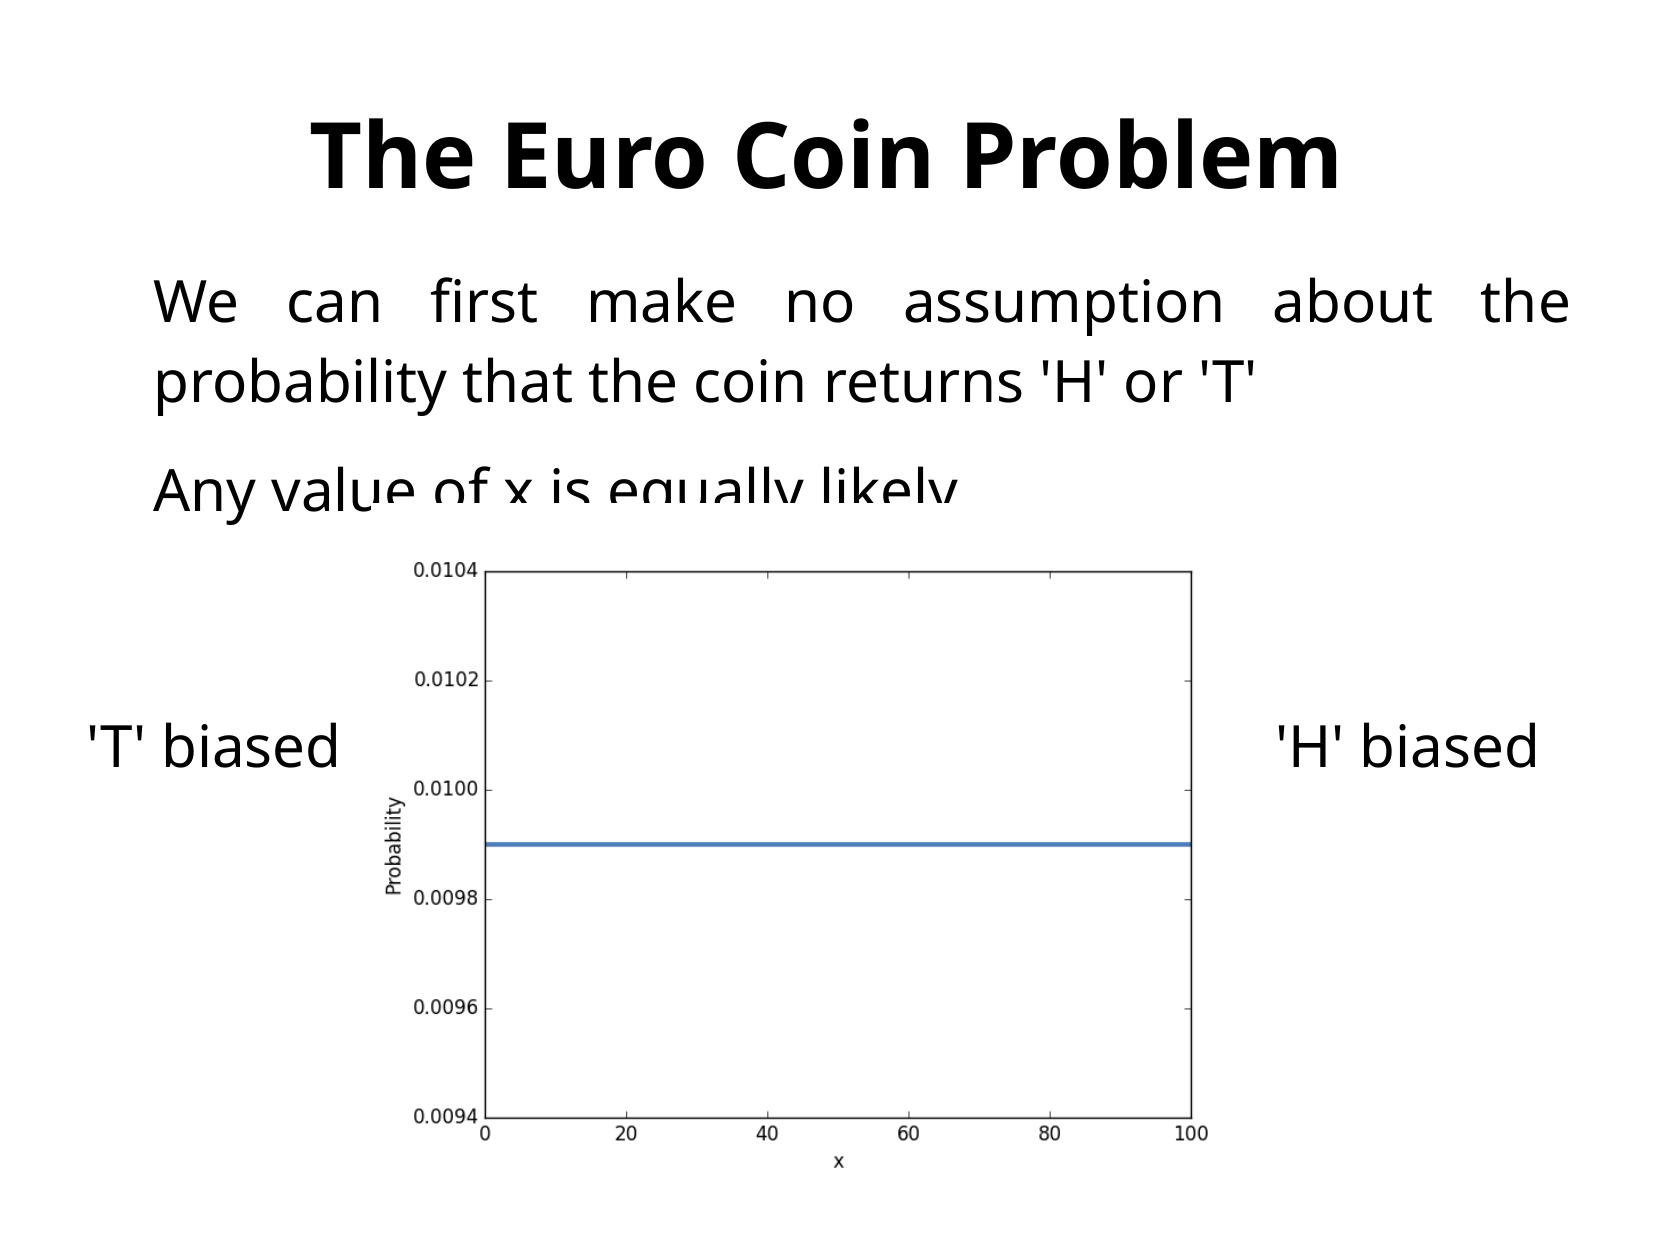

# The Euro Coin Problem
We can first make no assumption about the probability that the coin returns 'H' or 'T'
Any value of x is equally likely
'T' biased
'H' biased